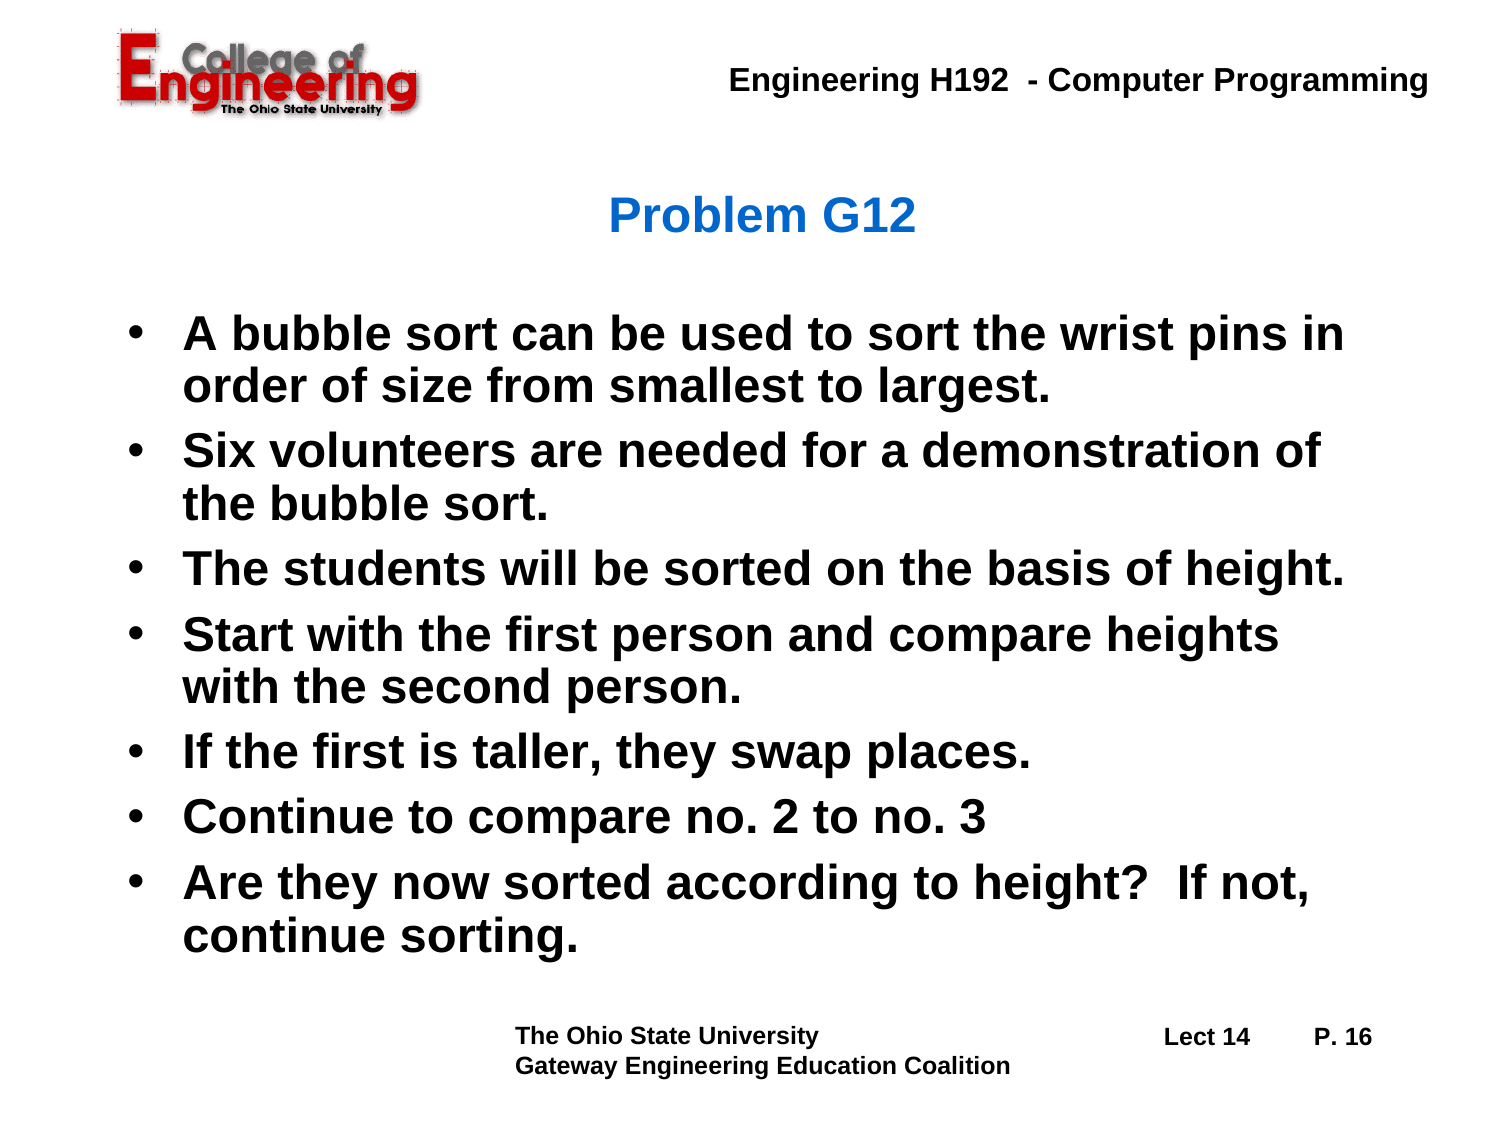

# Problem G12
A bubble sort can be used to sort the wrist pins in order of size from smallest to largest.
Six volunteers are needed for a demonstration of the bubble sort.
The students will be sorted on the basis of height.
Start with the first person and compare heights with the second person.
If the first is taller, they swap places.
Continue to compare no. 2 to no. 3
Are they now sorted according to height? If not, continue sorting.
16